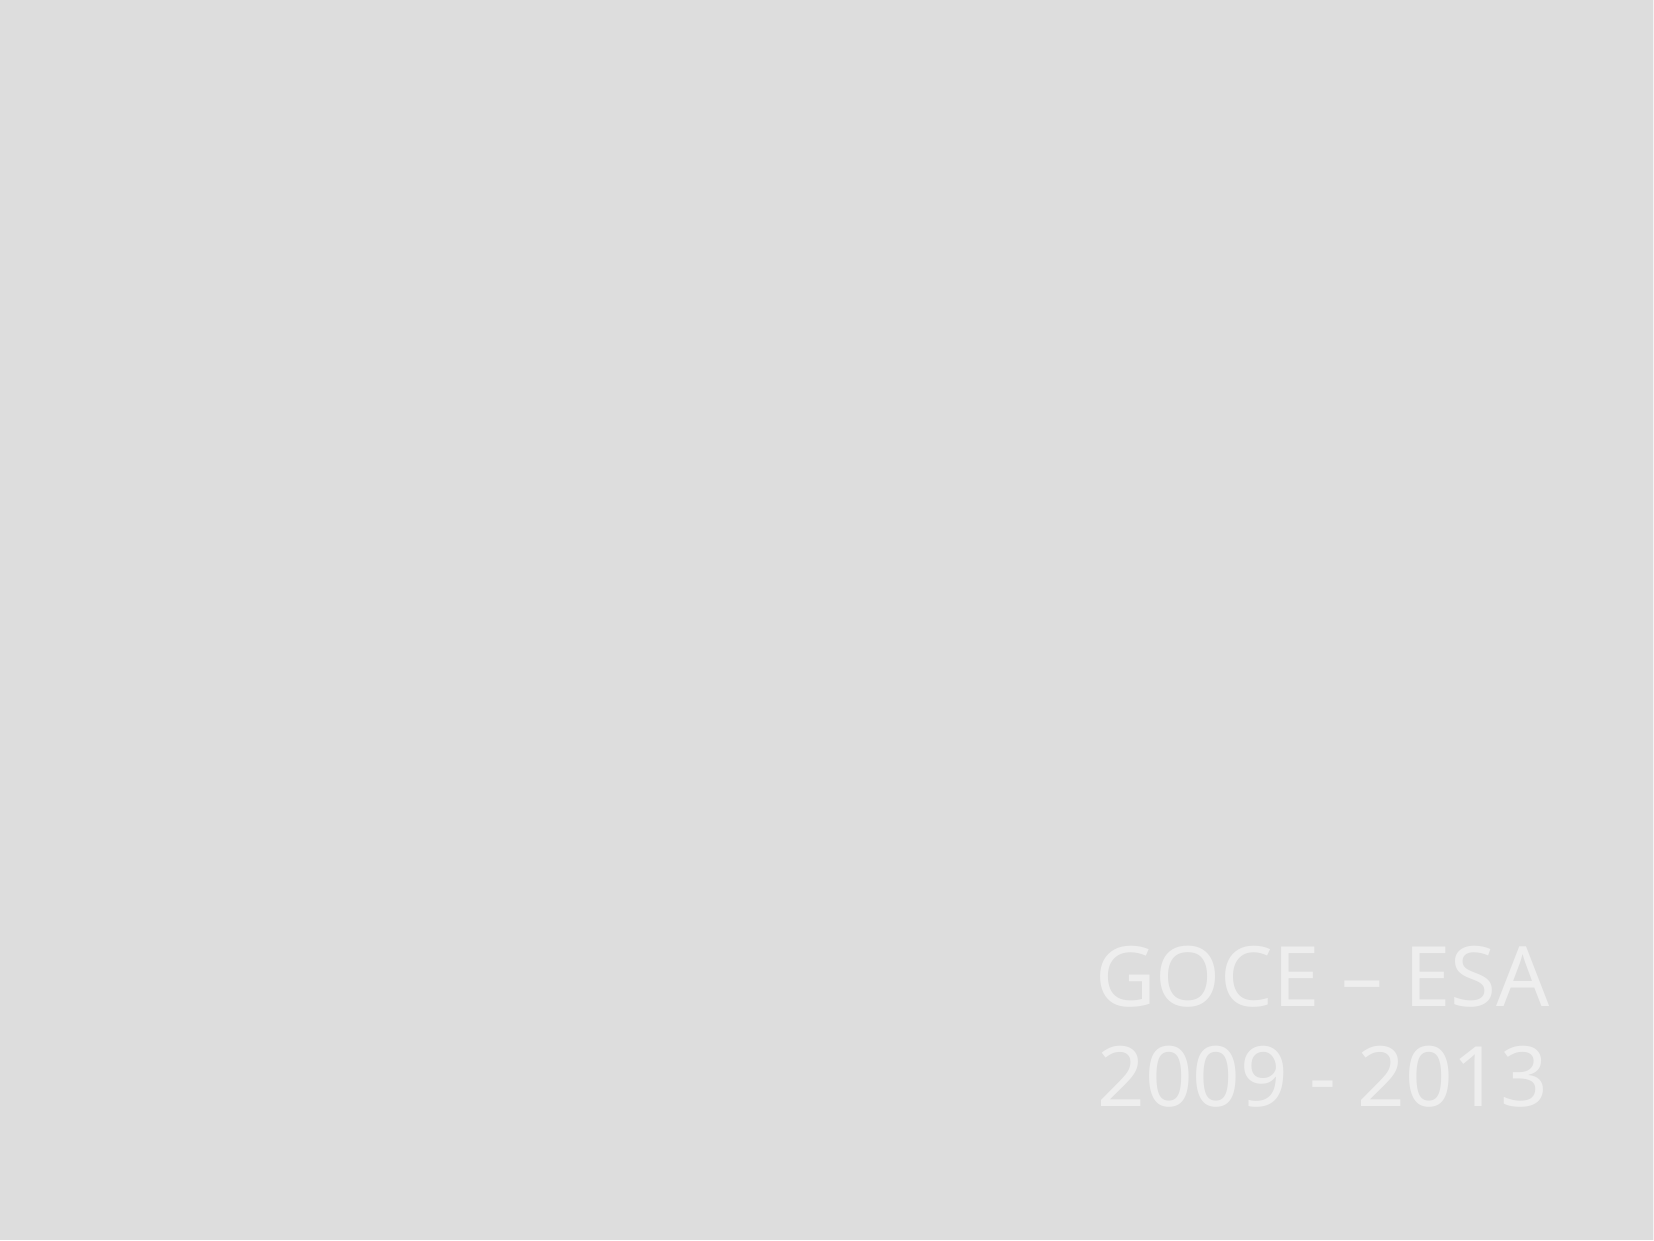

# GOCE – ESA 2009 - 2013